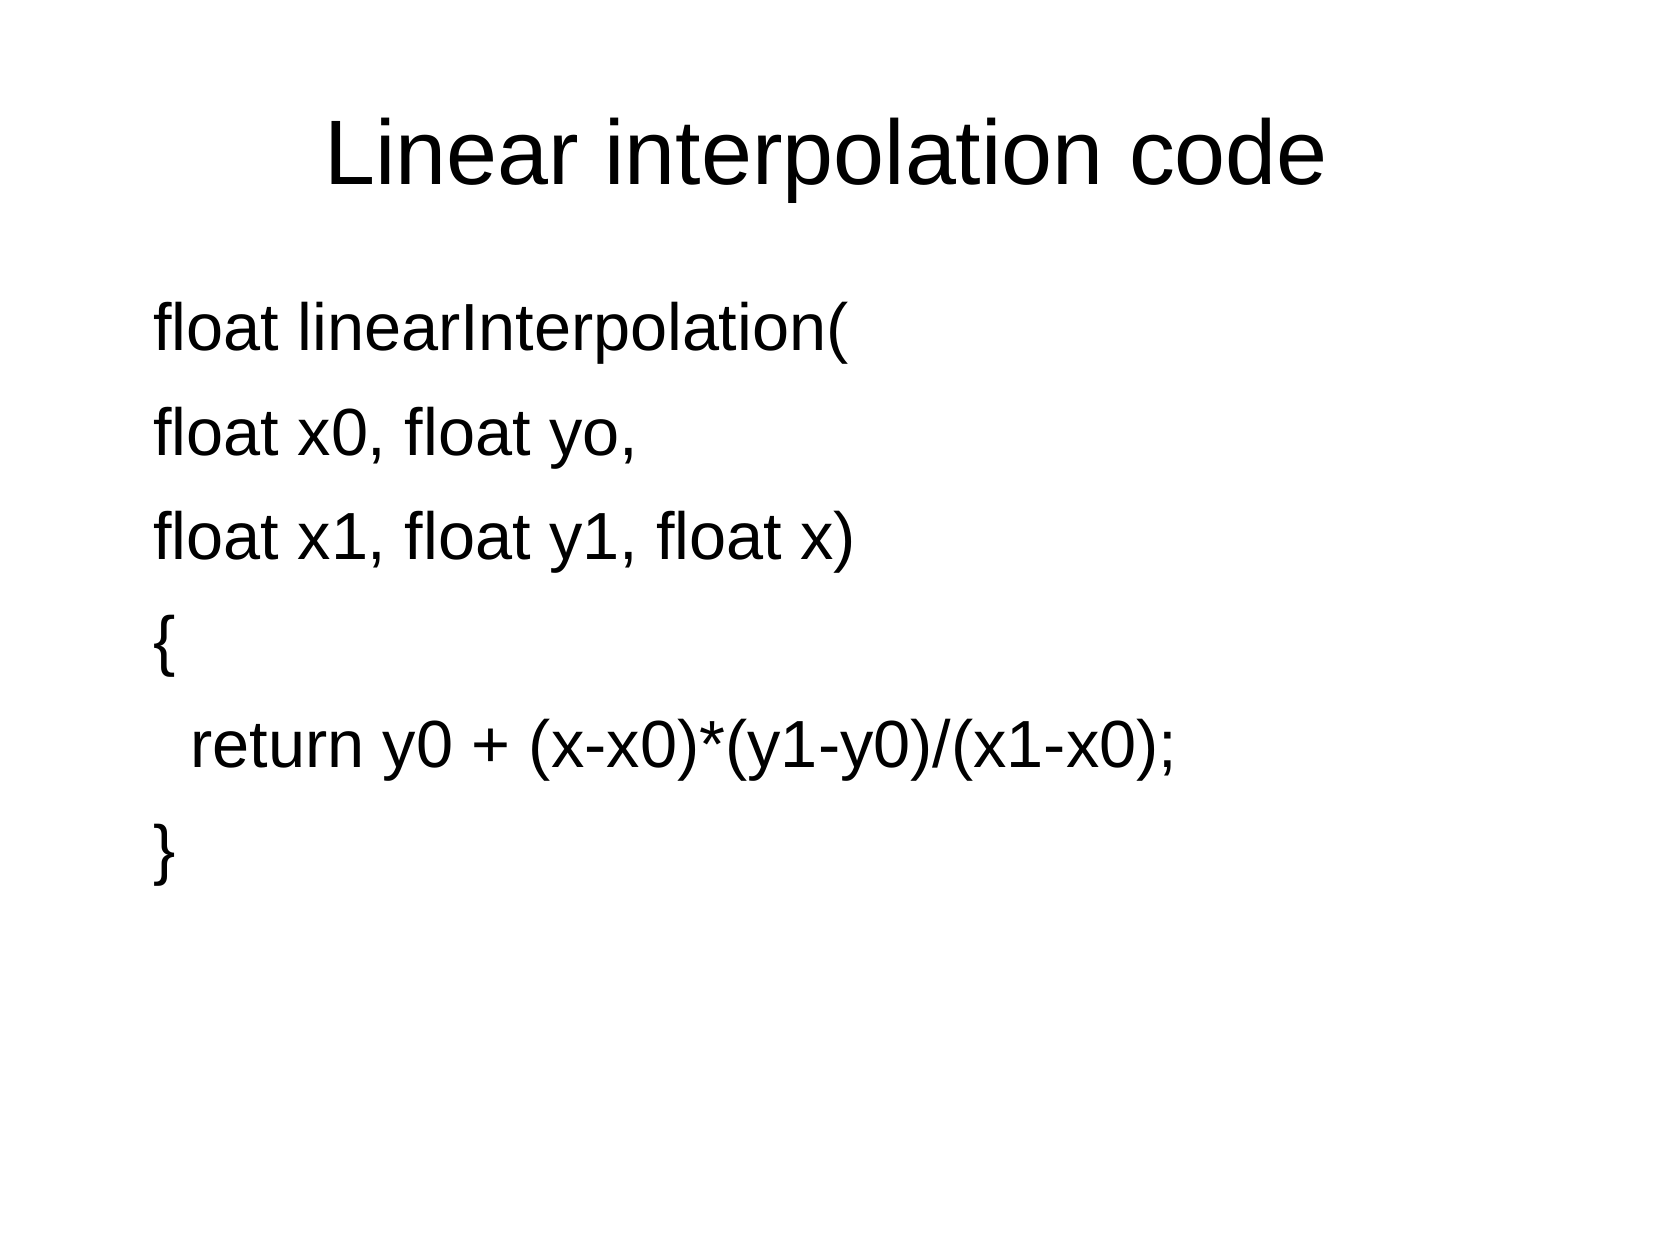

# Linear interpolation code
float linearInterpolation(
float x0, float yo,
float x1, float y1, float x)
{
 return y0 + (x-x0)*(y1-y0)/(x1-x0);
}